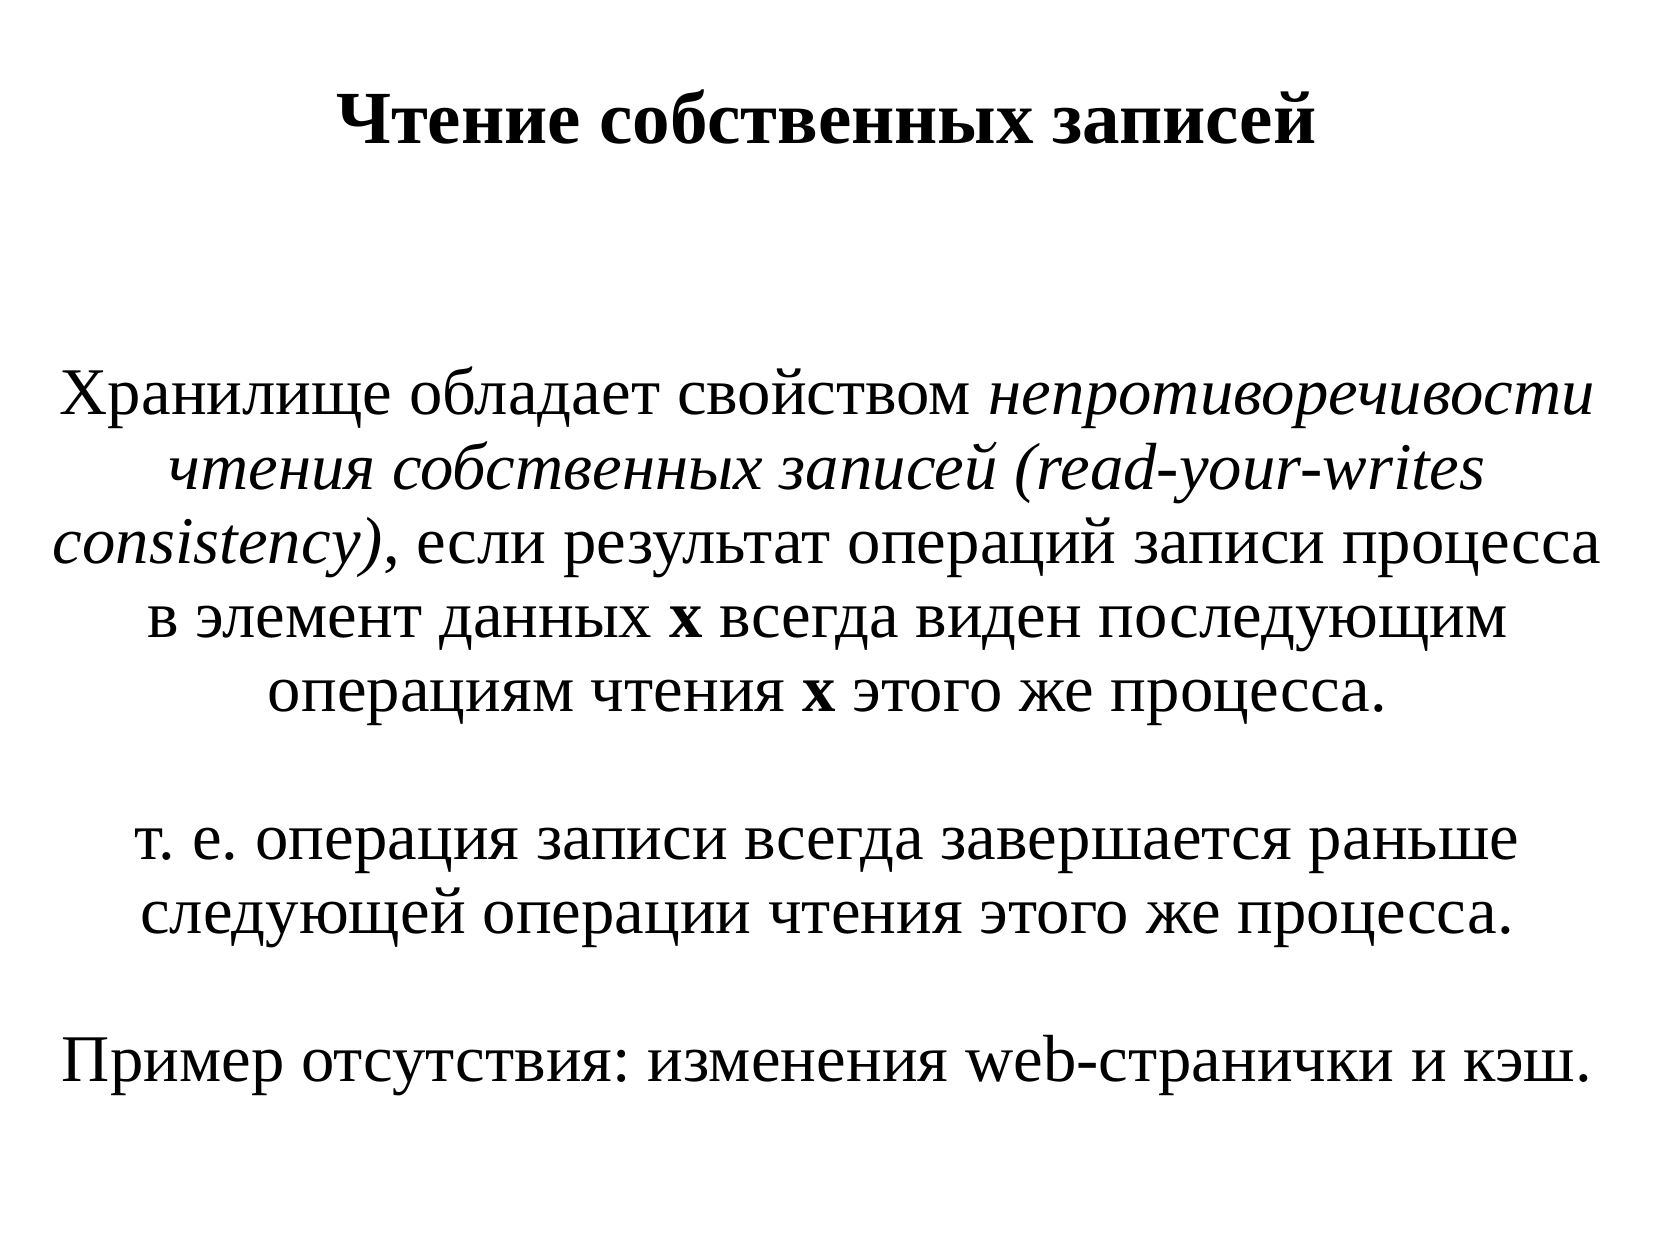

# Чтение собственных записей
Хранилище обладает свойством непротиворечивости чтения собственных записей (read-your-writes consistency), если результат операций записи процесса в элемент данных x всегда виден последующим операциям чтения x этого же процесса.
т. е. операция записи всегда завершается раньше следующей операции чтения этого же процесса.
Пример отсутствия: изменения web-странички и кэш.